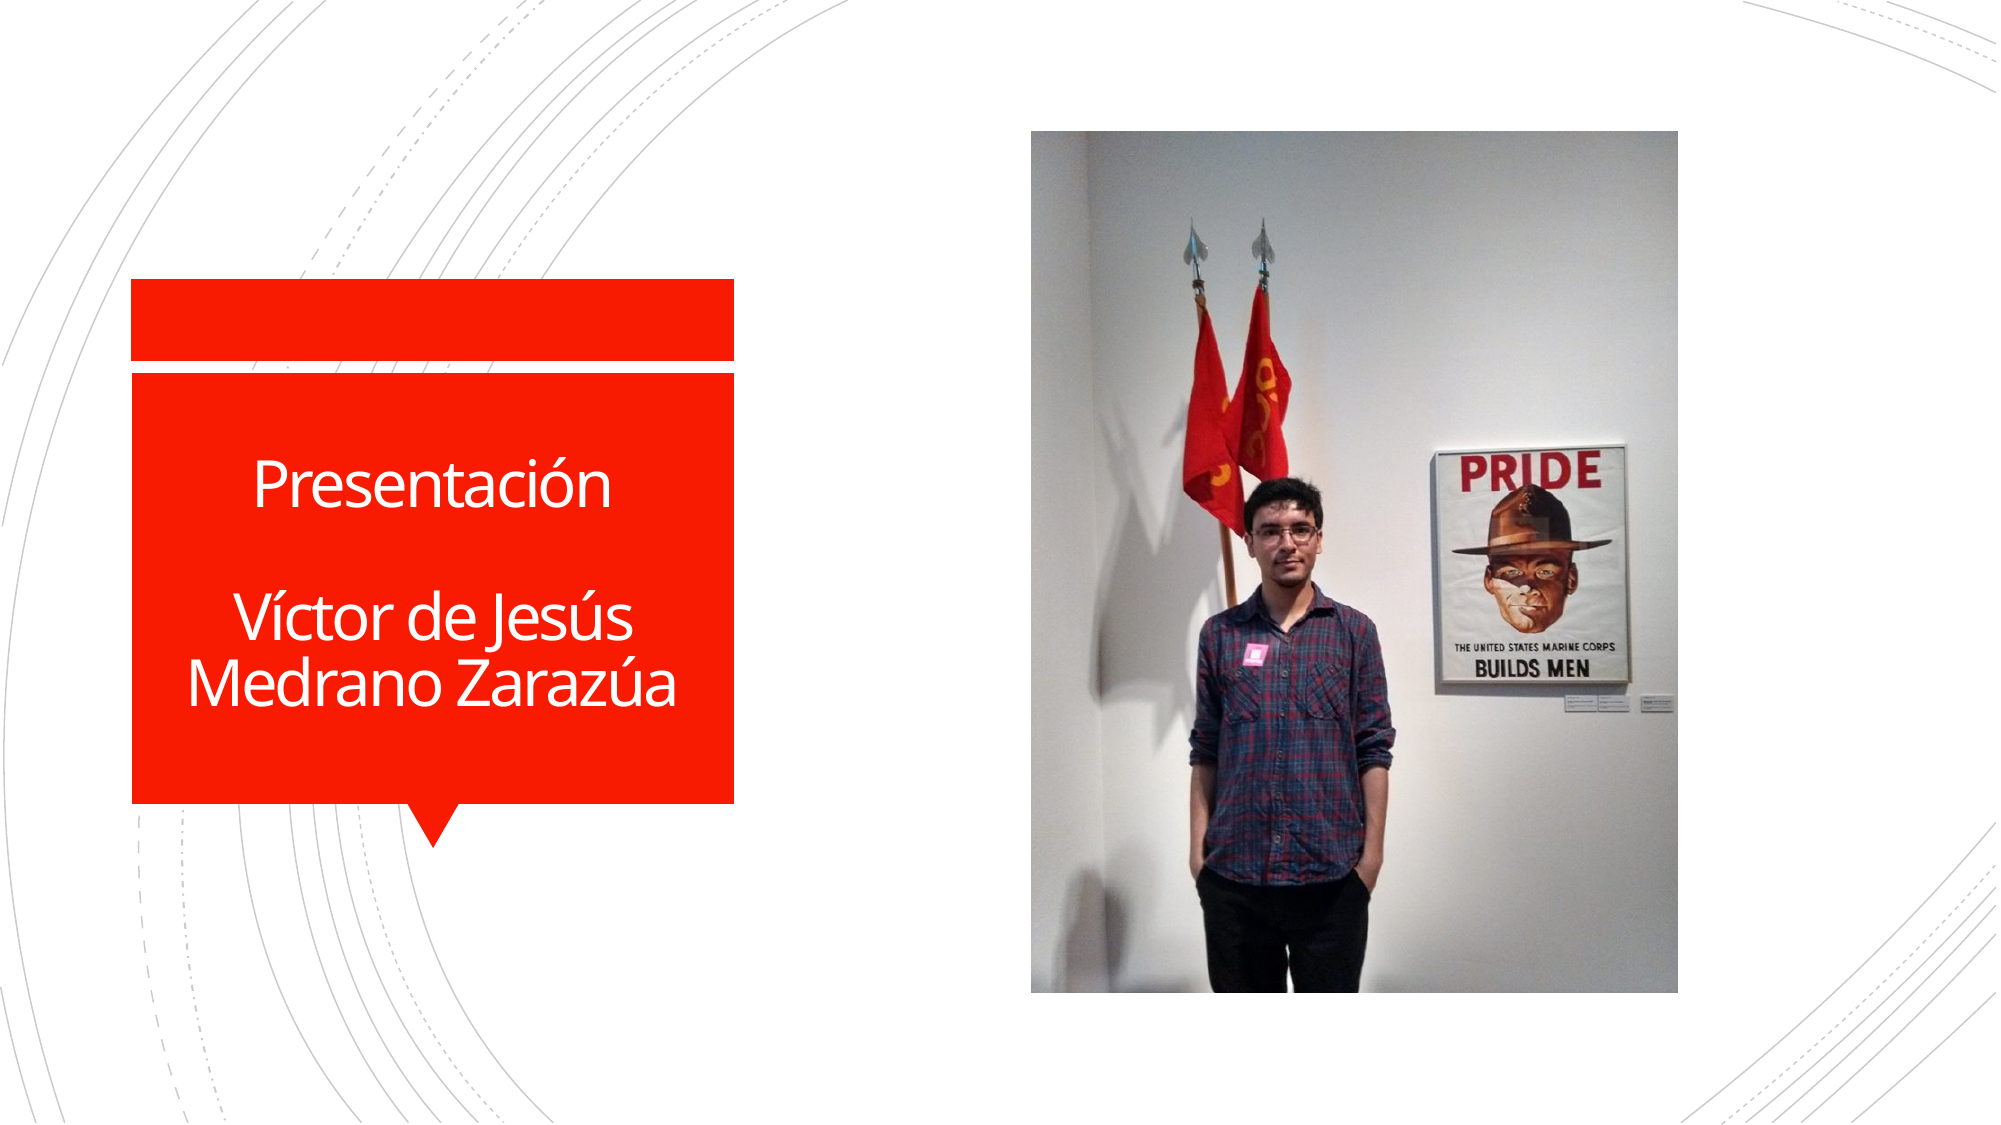

# Presentación Víctor de Jesús Medrano Zarazúa